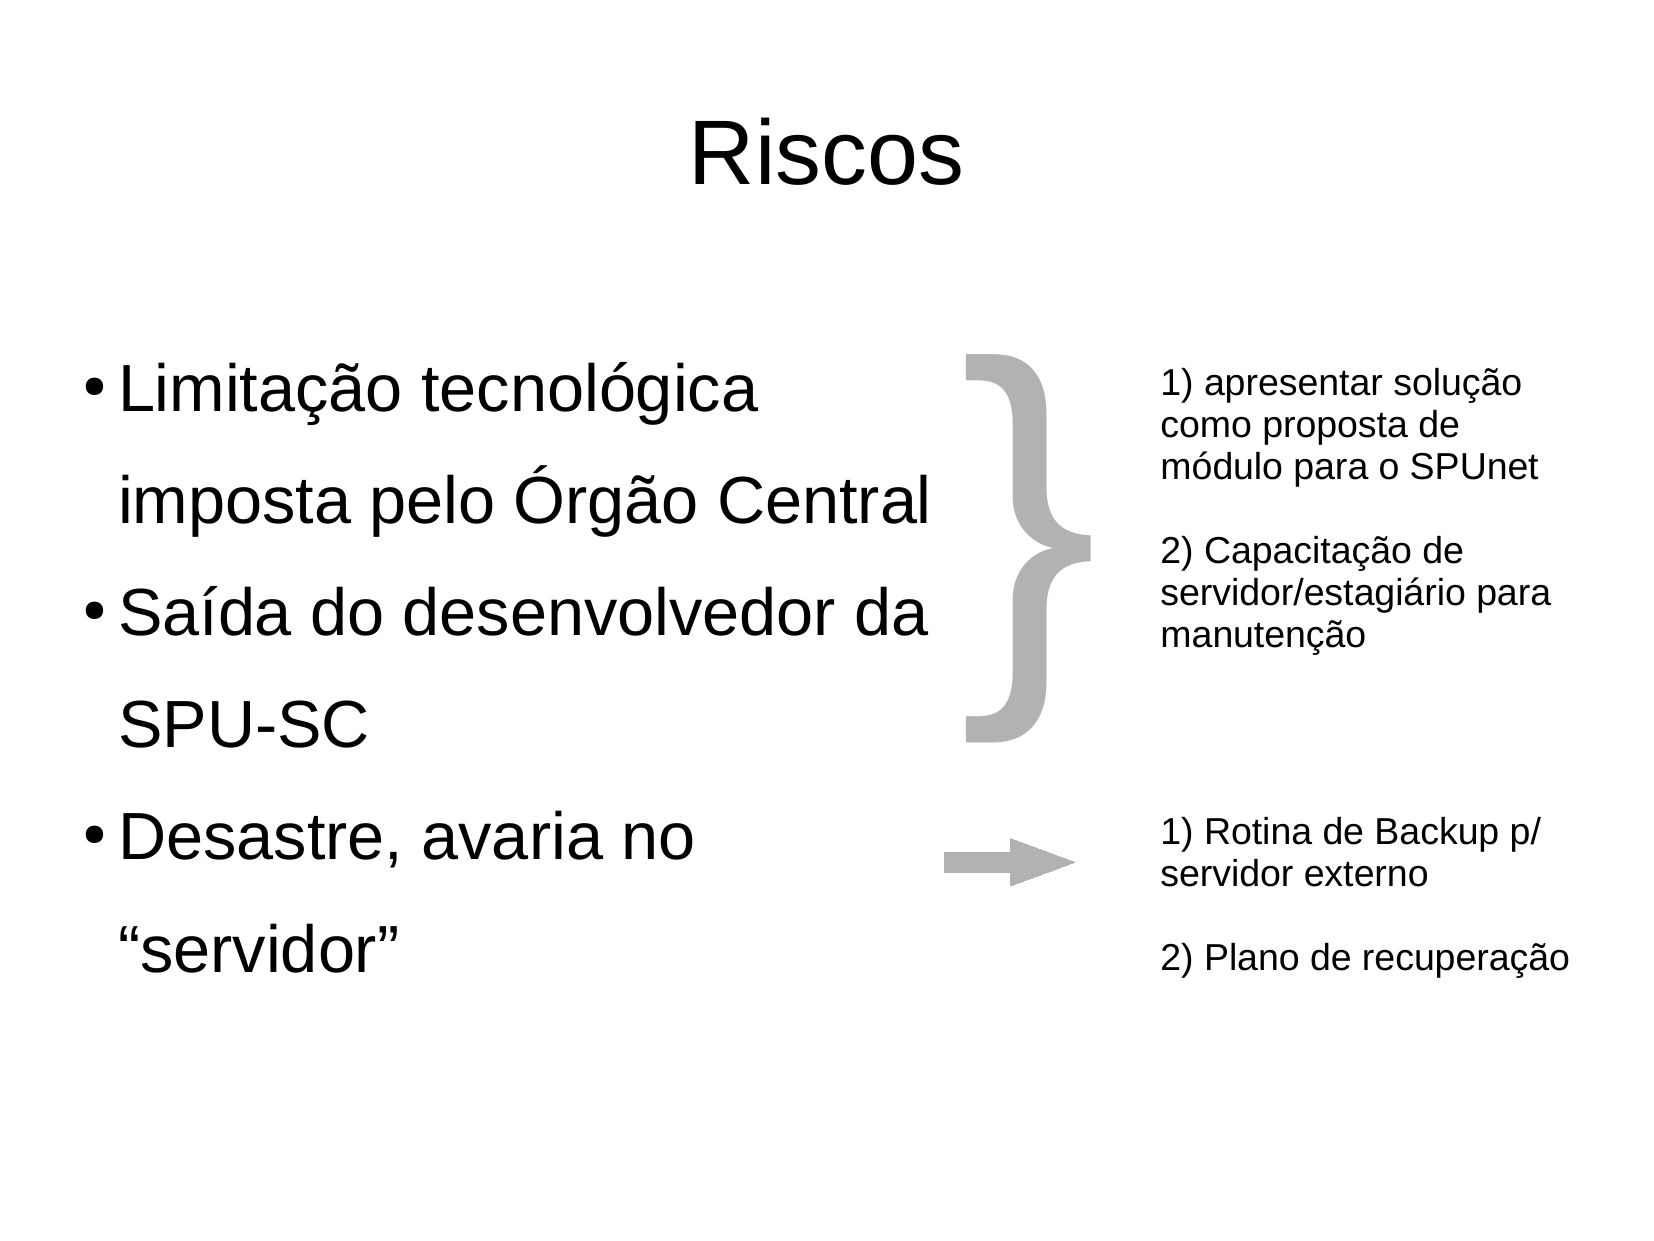

# Riscos
}
Limitação tecnológica imposta pelo Órgão Central
Saída do desenvolvedor da SPU-SC
Desastre, avaria no “servidor”
1) apresentar solução como proposta de módulo para o SPUnet
2) Capacitação de servidor/estagiário para manutenção
1) Rotina de Backup p/ servidor externo
2) Plano de recuperação